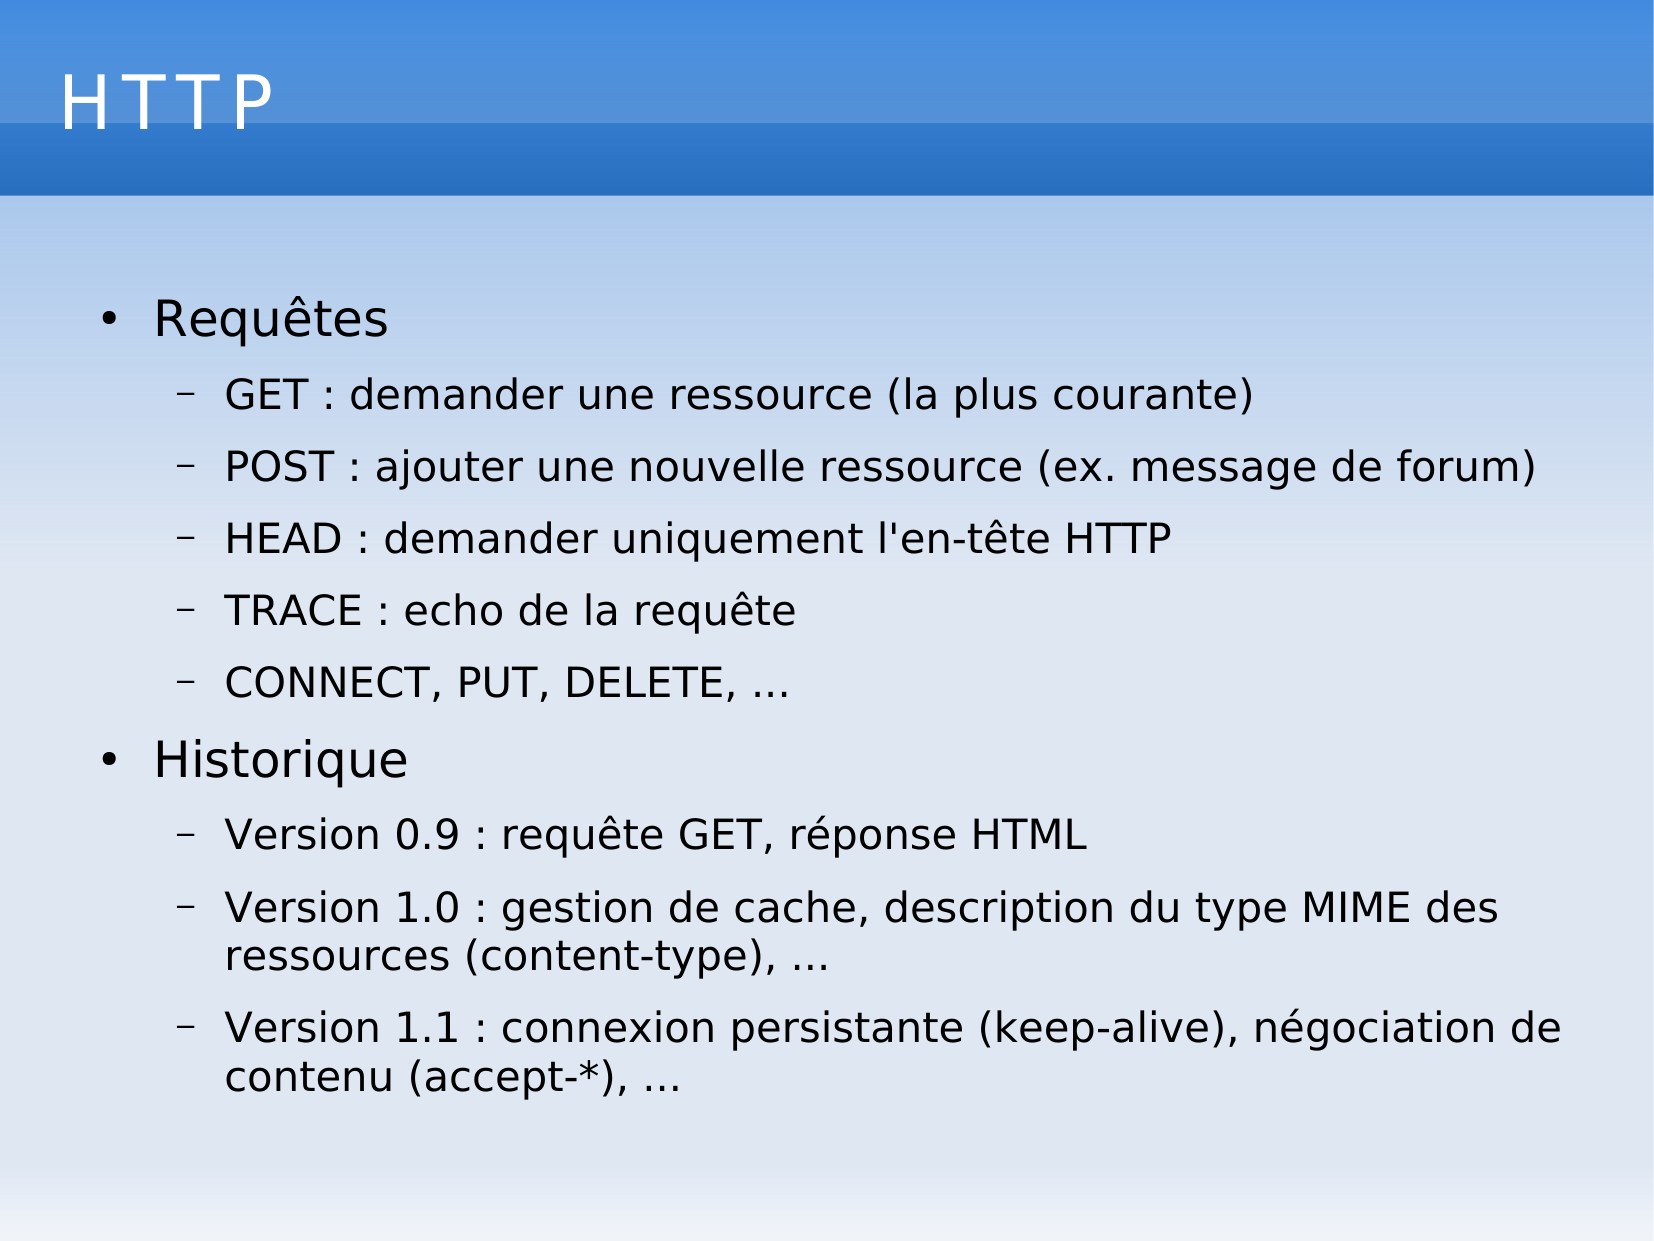

# HTTP
Requêtes
GET : demander une ressource (la plus courante)
POST : ajouter une nouvelle ressource (ex. message de forum)
HEAD : demander uniquement l'en-tête HTTP
TRACE : echo de la requête
CONNECT, PUT, DELETE, ...
Historique
Version 0.9 : requête GET, réponse HTML
Version 1.0 : gestion de cache, description du type MIME des ressources (content-type), ...
Version 1.1 : connexion persistante (keep-alive), négociation de contenu (accept-*), ...